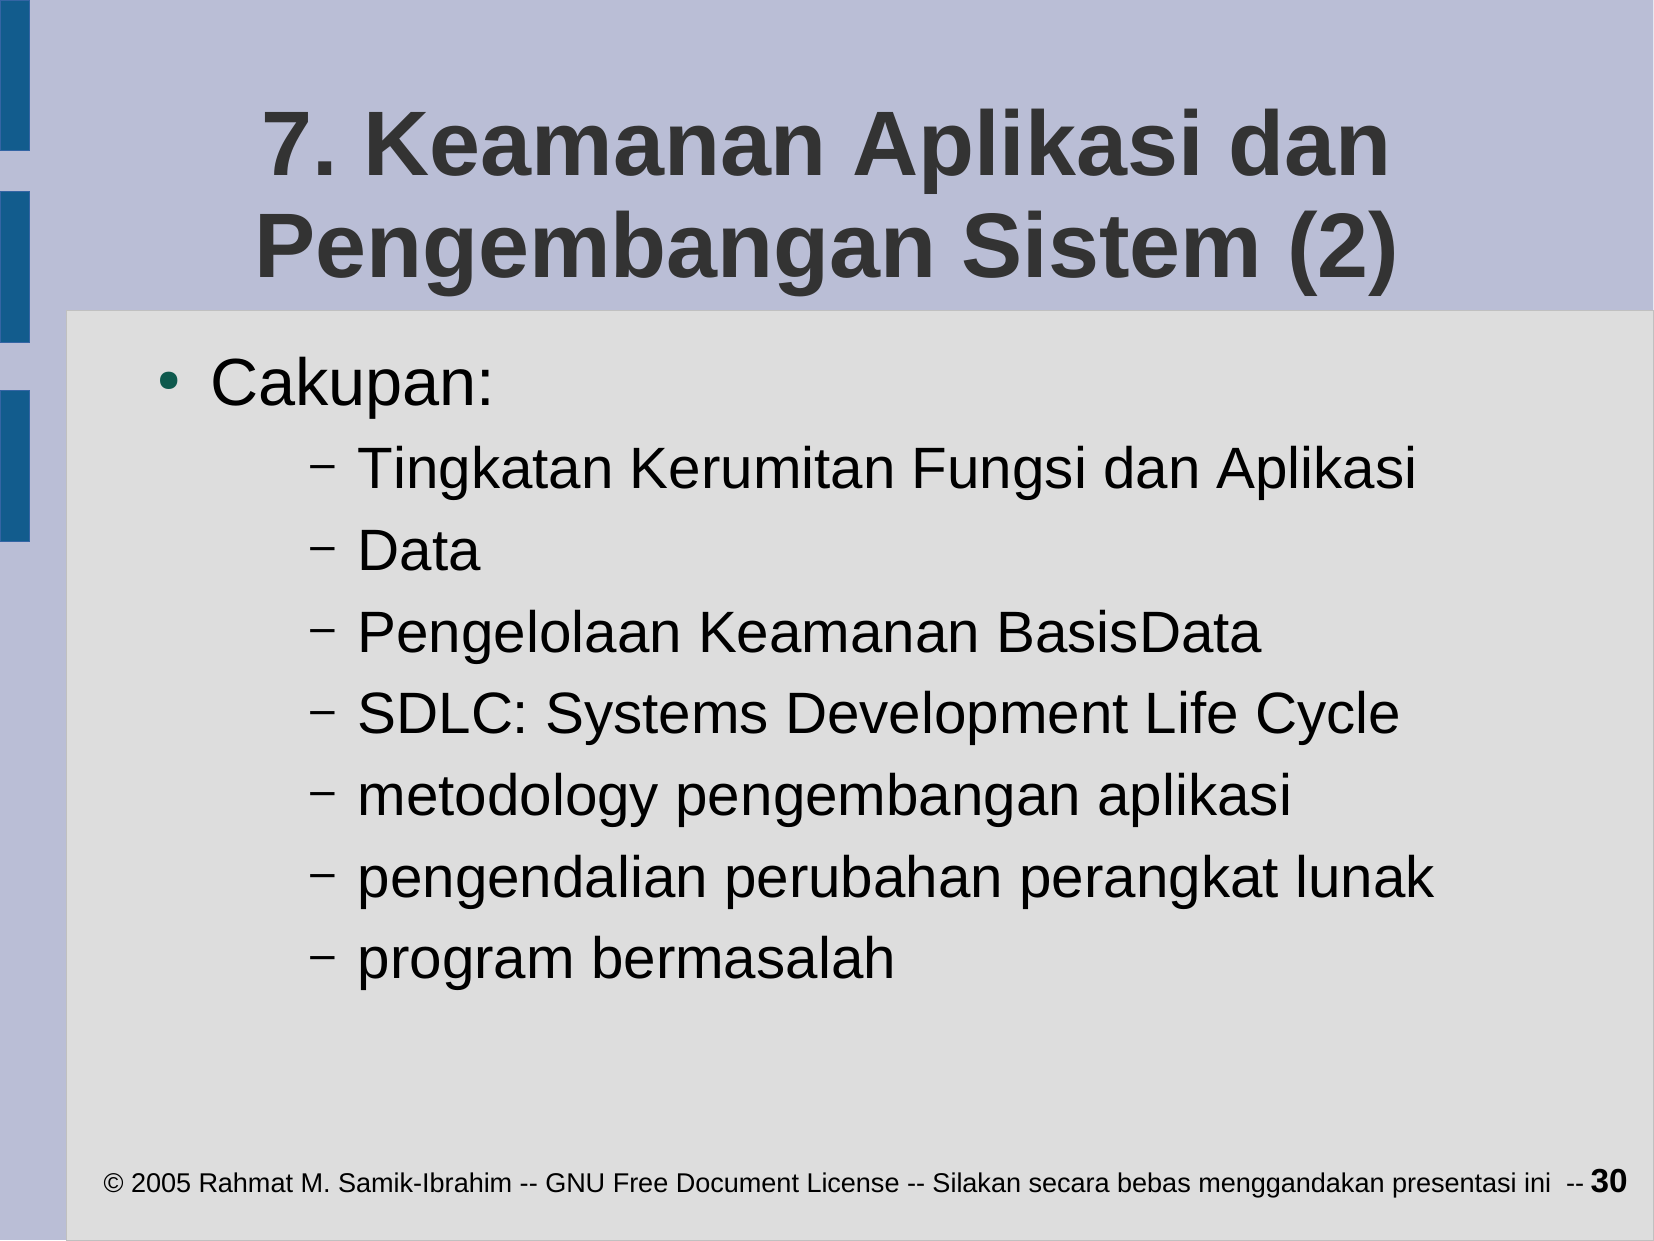

# 7. Keamanan Aplikasi dan Pengembangan Sistem (2)
Cakupan:
Tingkatan Kerumitan Fungsi dan Aplikasi
Data
Pengelolaan Keamanan BasisData
SDLC: Systems Development Life Cycle
metodology pengembangan aplikasi
pengendalian perubahan perangkat lunak
program bermasalah